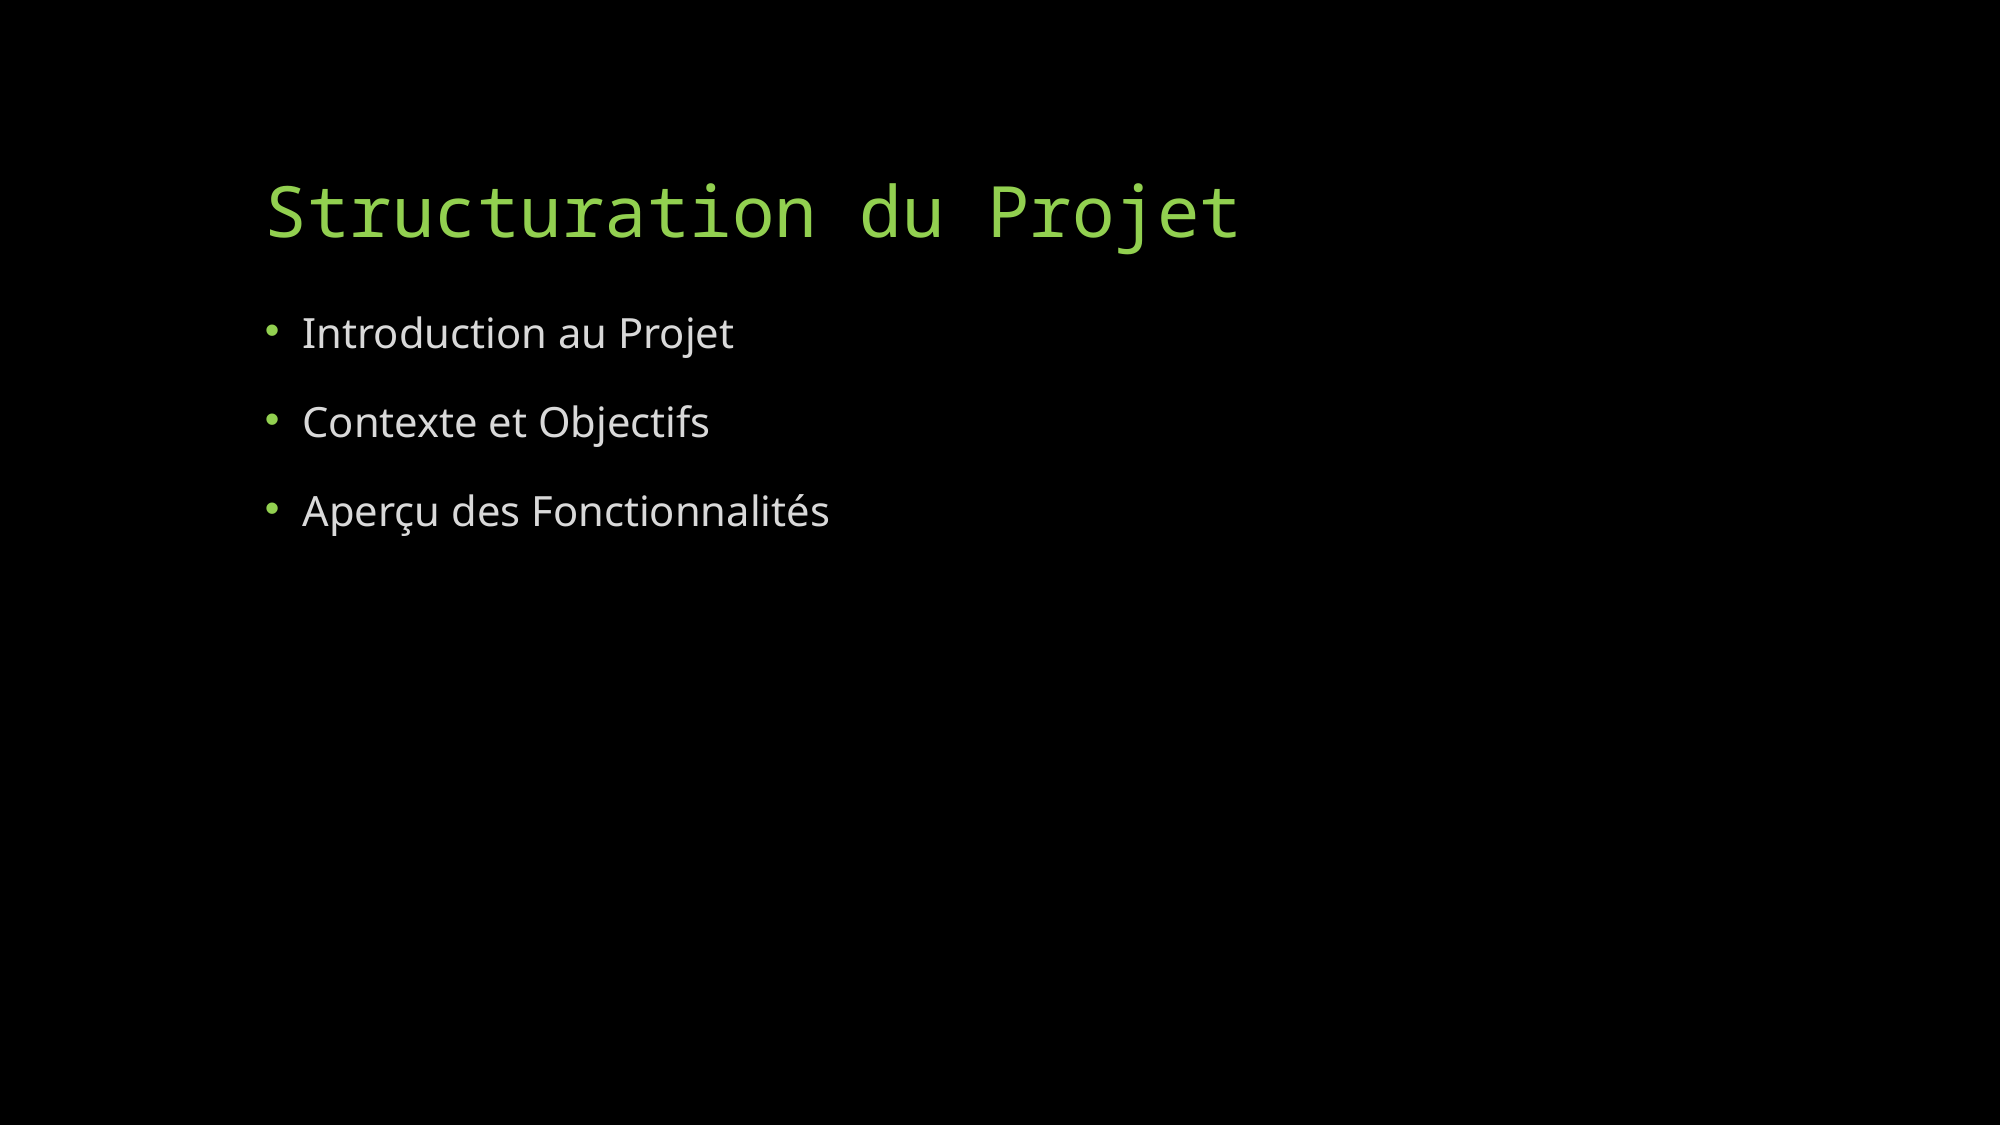

# Structuration du Projet
Introduction au Projet
Contexte et Objectifs
Aperçu des Fonctionnalités